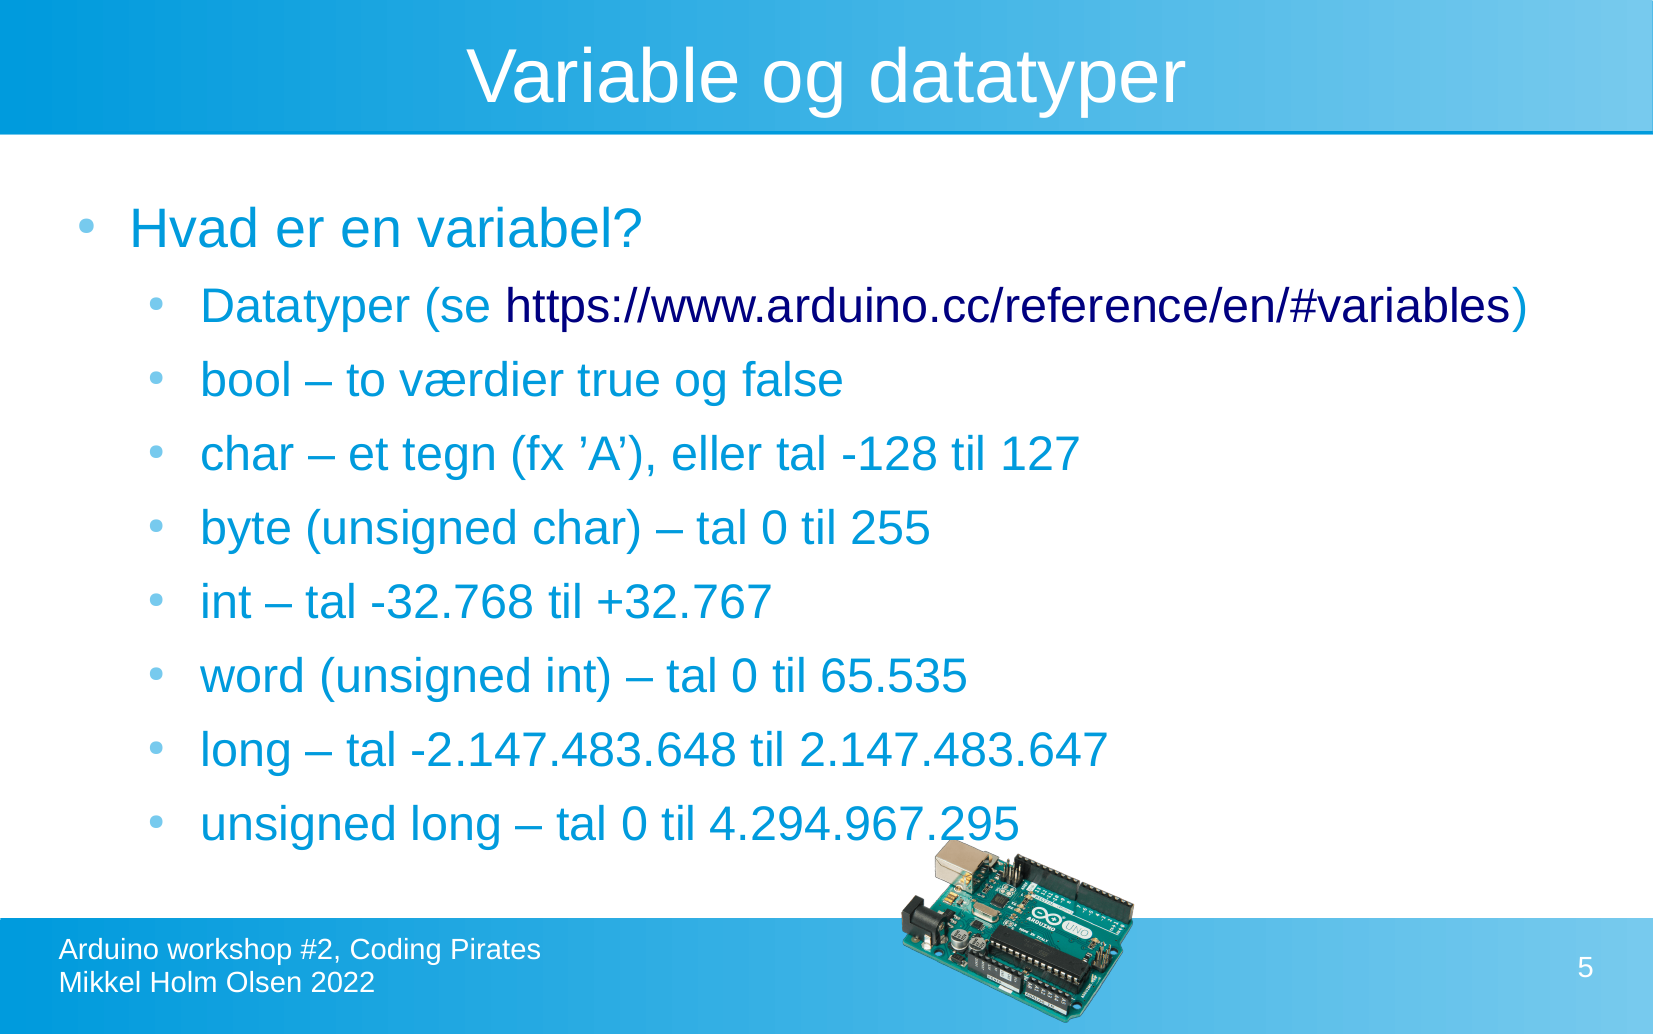

# Variable og datatyper
Hvad er en variabel?
Datatyper (se https://www.arduino.cc/reference/en/#variables)
bool – to værdier true og false
char – et tegn (fx ’A’), eller tal -128 til 127
byte (unsigned char) – tal 0 til 255
int – tal -32.768 til +32.767
word (unsigned int) – tal 0 til 65.535
long – tal -2.147.483.648 til 2.147.483.647
unsigned long – tal 0 til 4.294.967.295
5